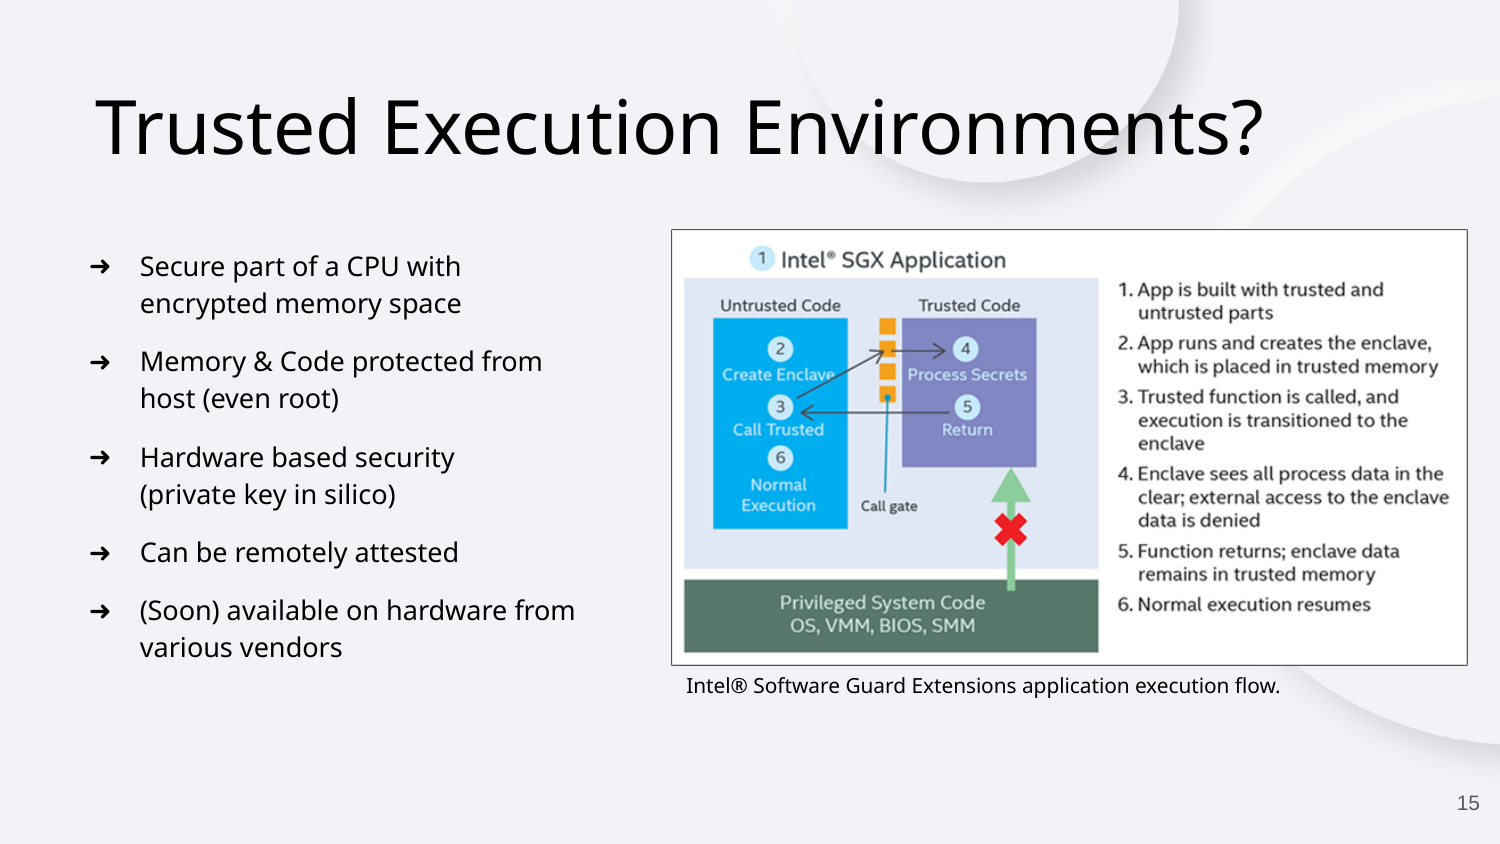

Trusted Execution Environments?
Secure part of a CPU with encrypted memory space
Memory & Code protected from host (even root)
Hardware based security
(private key in silico)
Can be remotely attested
(Soon) available on hardware from various vendors
Intel® Software Guard Extensions application execution flow.